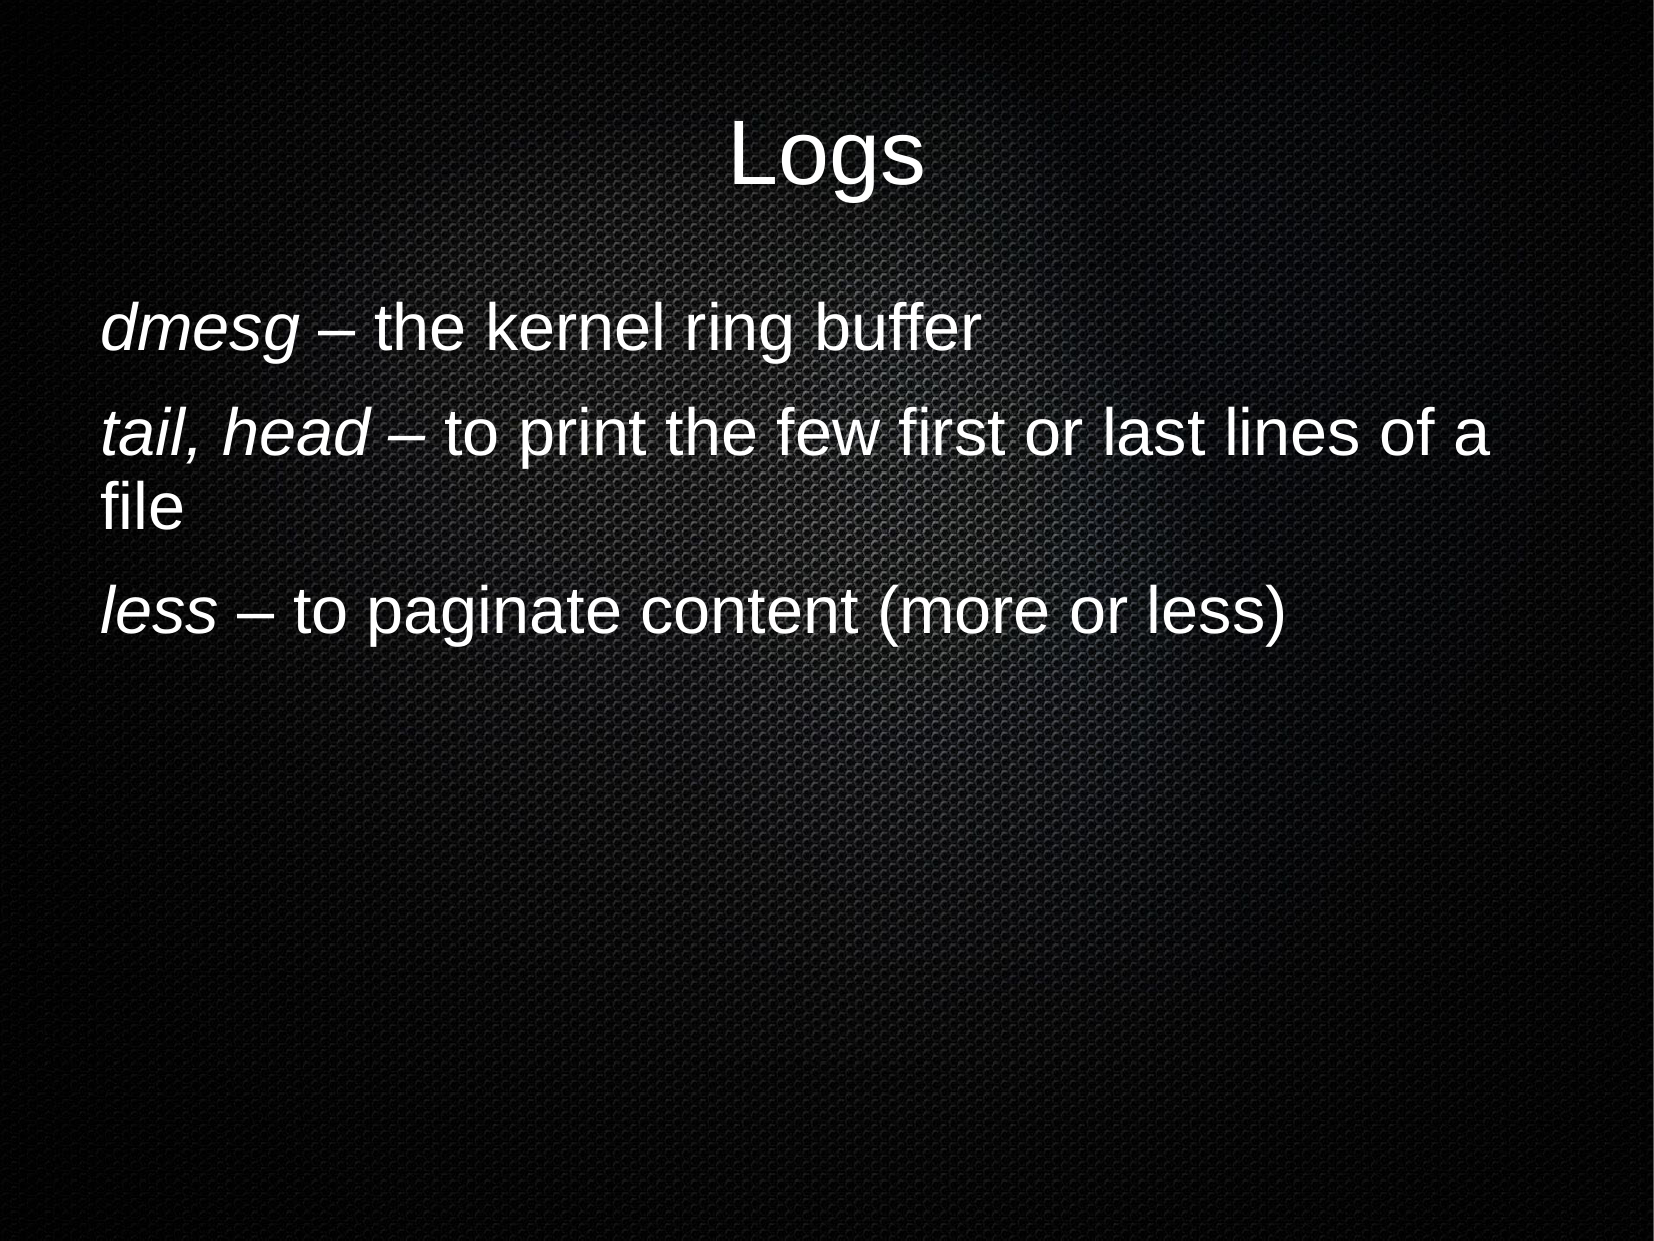

# Logs
dmesg – the kernel ring buffer
tail, head – to print the few first or last lines of a file
less – to paginate content (more or less)